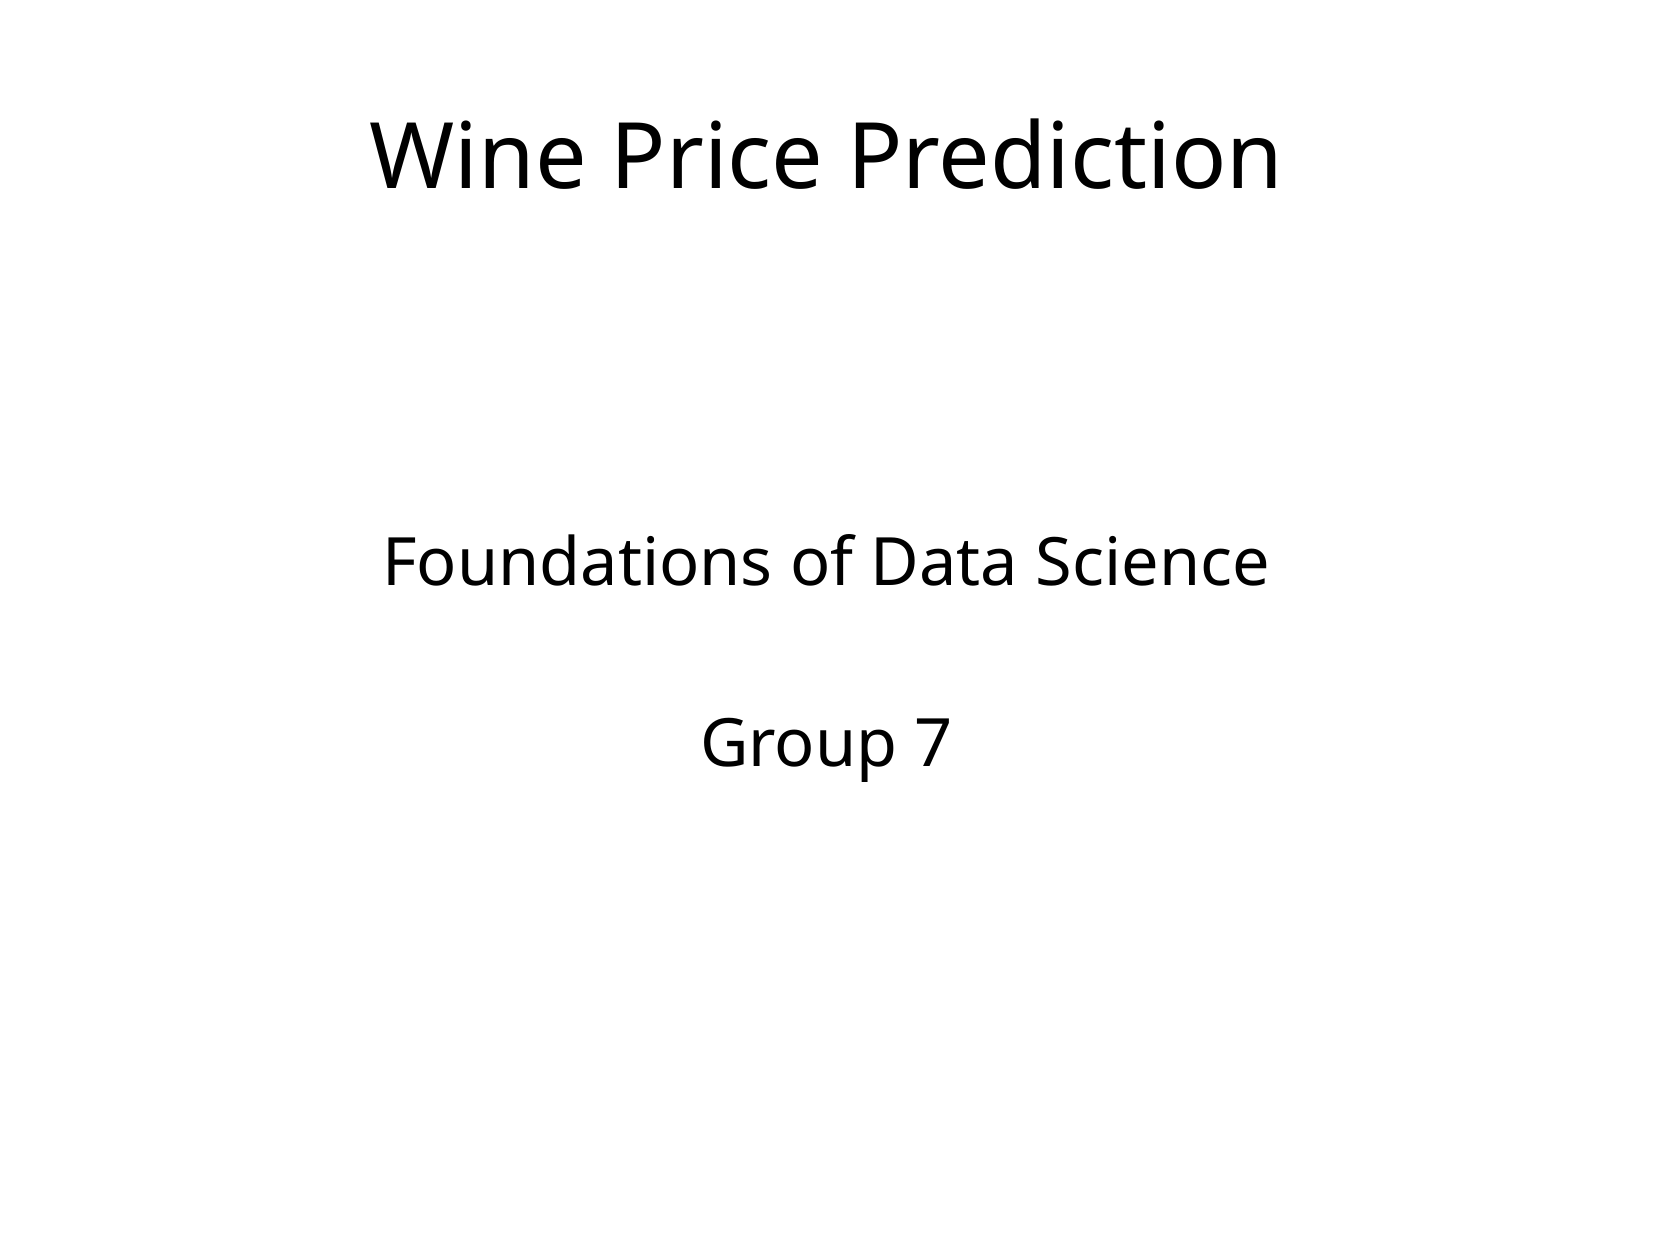

Wine Price Prediction
# Foundations of Data Science
Group 7